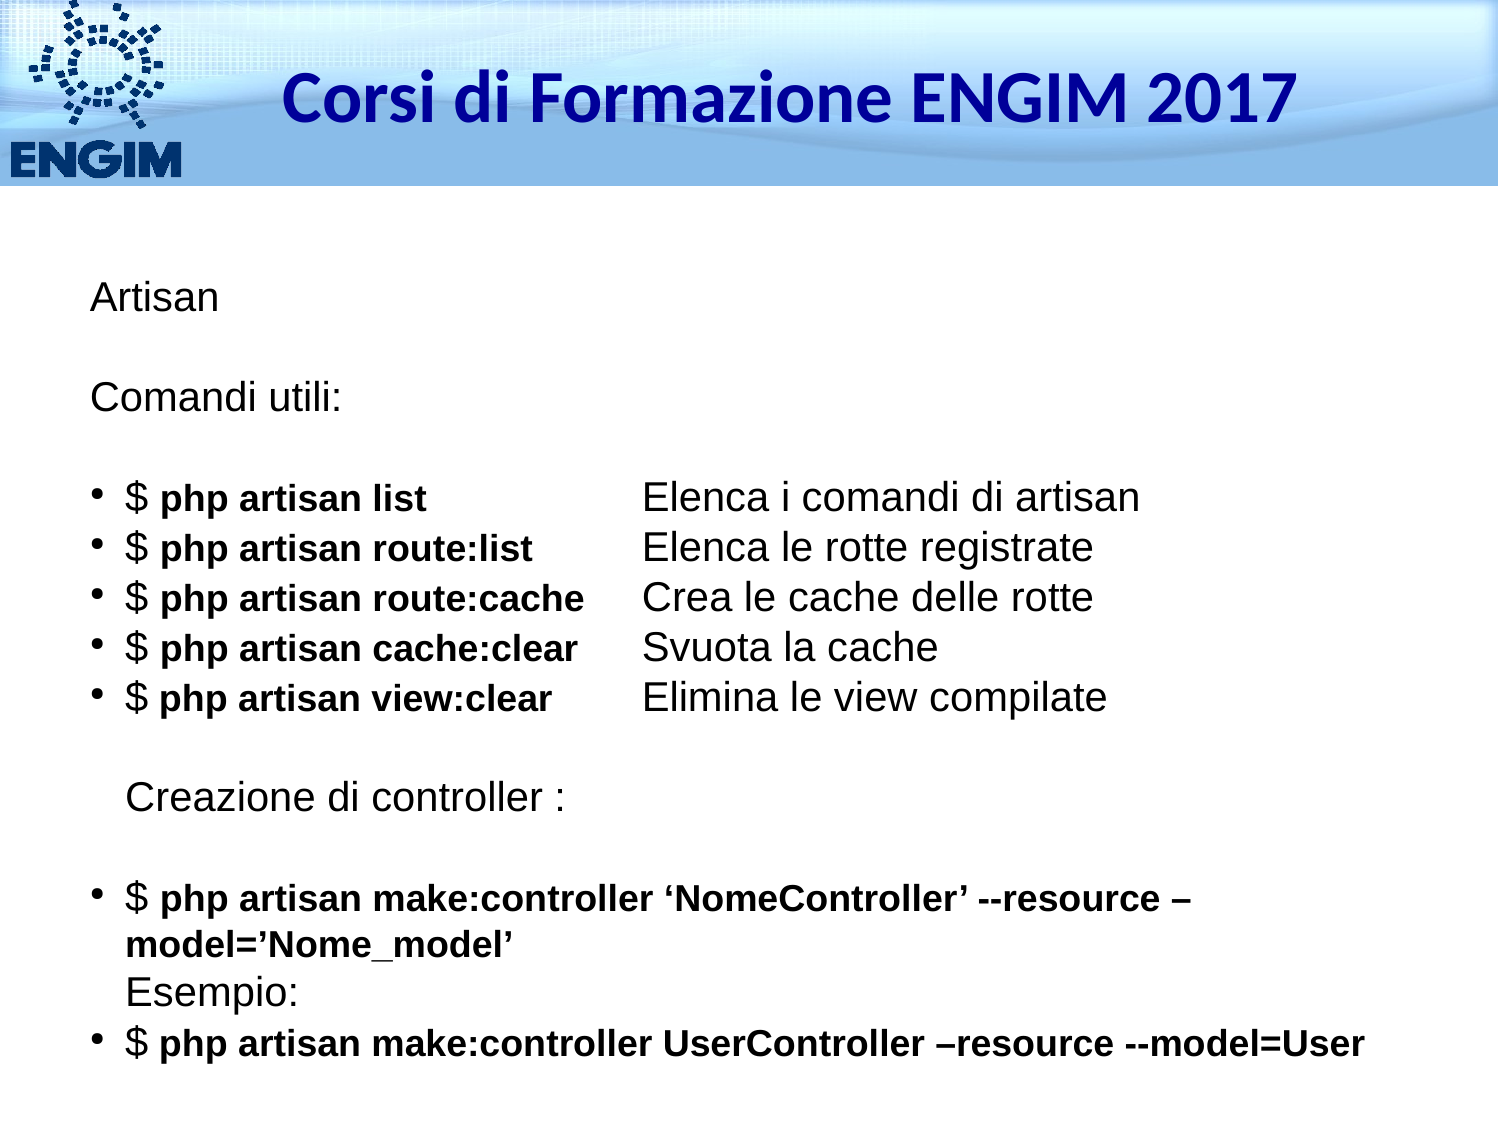

Corsi di Formazione ENGIM 2017
Artisan
Comandi utili:
$ php artisan list			Elenca i comandi di artisan
$ php artisan route:list 		Elenca le rotte registrate
$ php artisan route:cache 	Crea le cache delle rotte
$ php artisan cache:clear 	Svuota la cache
$ php artisan view:clear 		Elimina le view compilate
Creazione di controller :
$ php artisan make:controller ‘NomeController’ --resource –model=’Nome_model’
Esempio:
$ php artisan make:controller UserController –resource --model=User